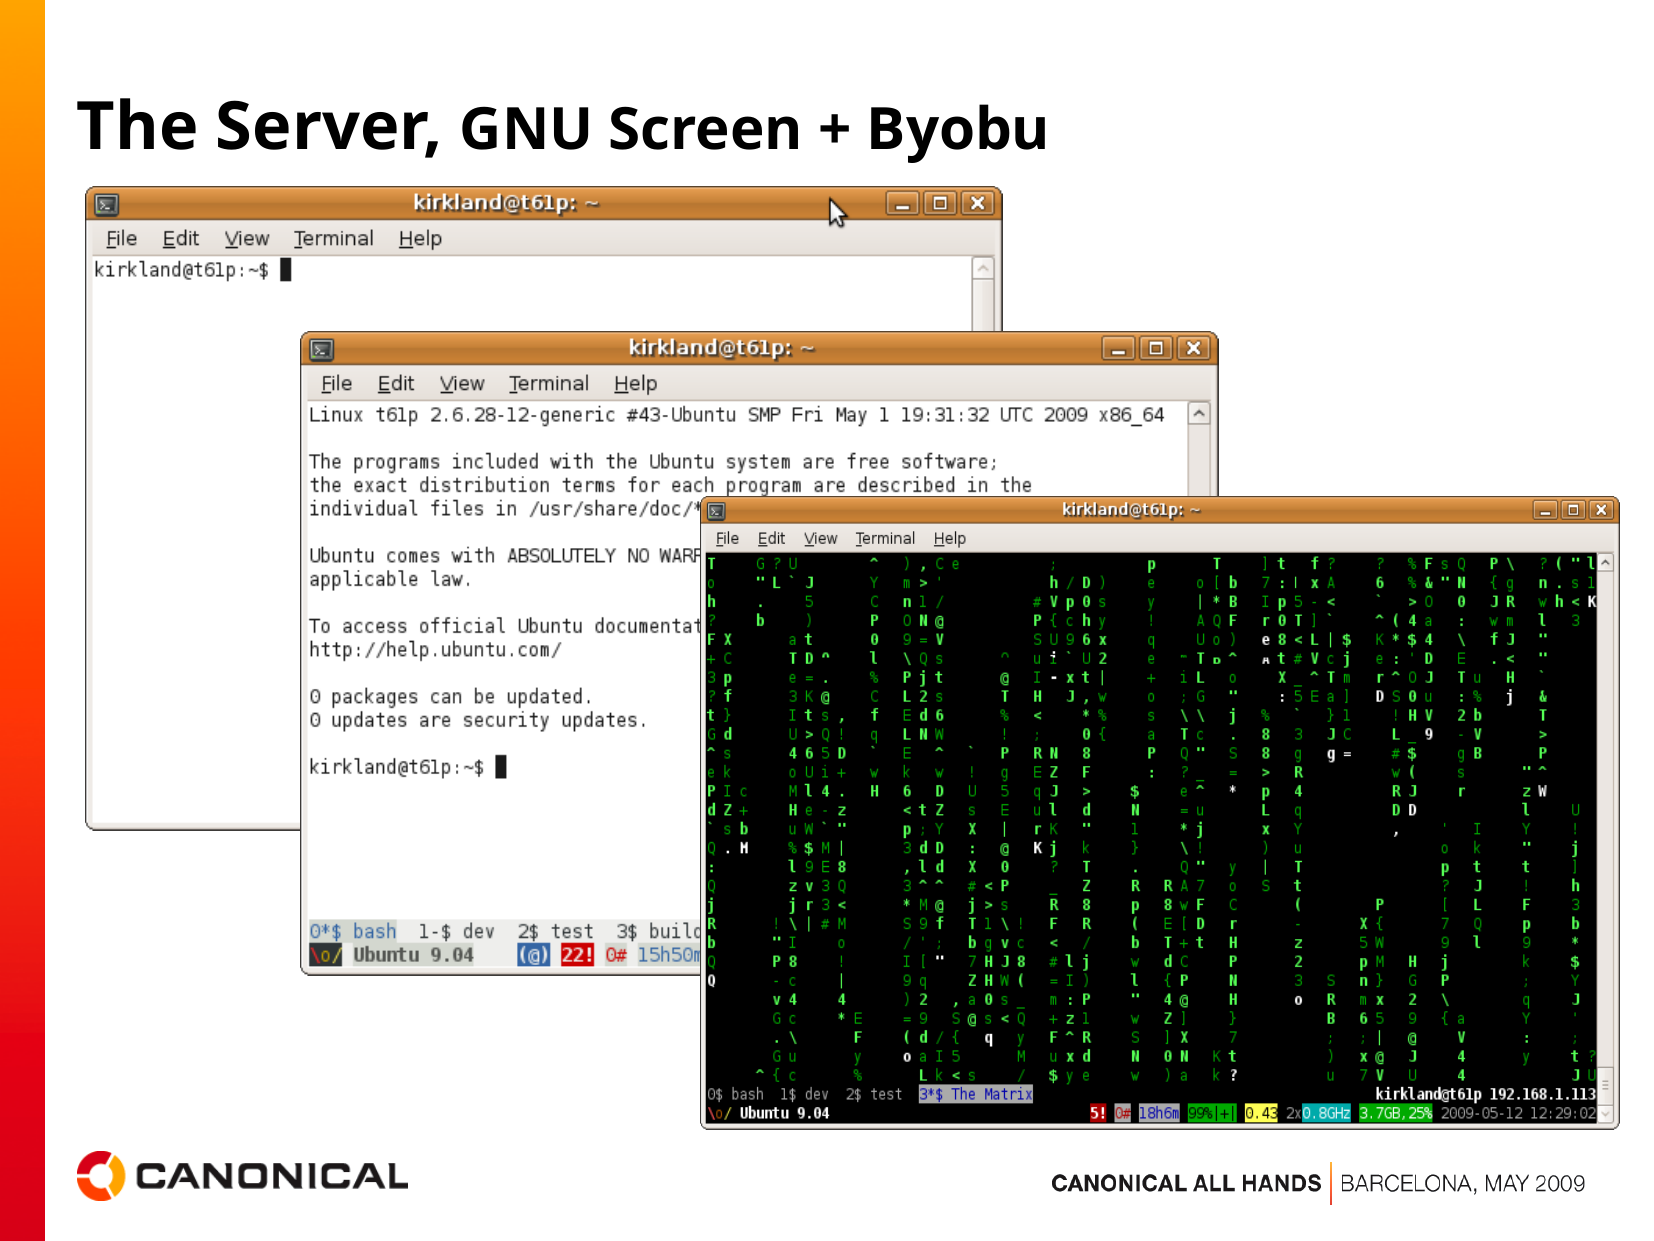

# The Server, GNU Screen + Byobu